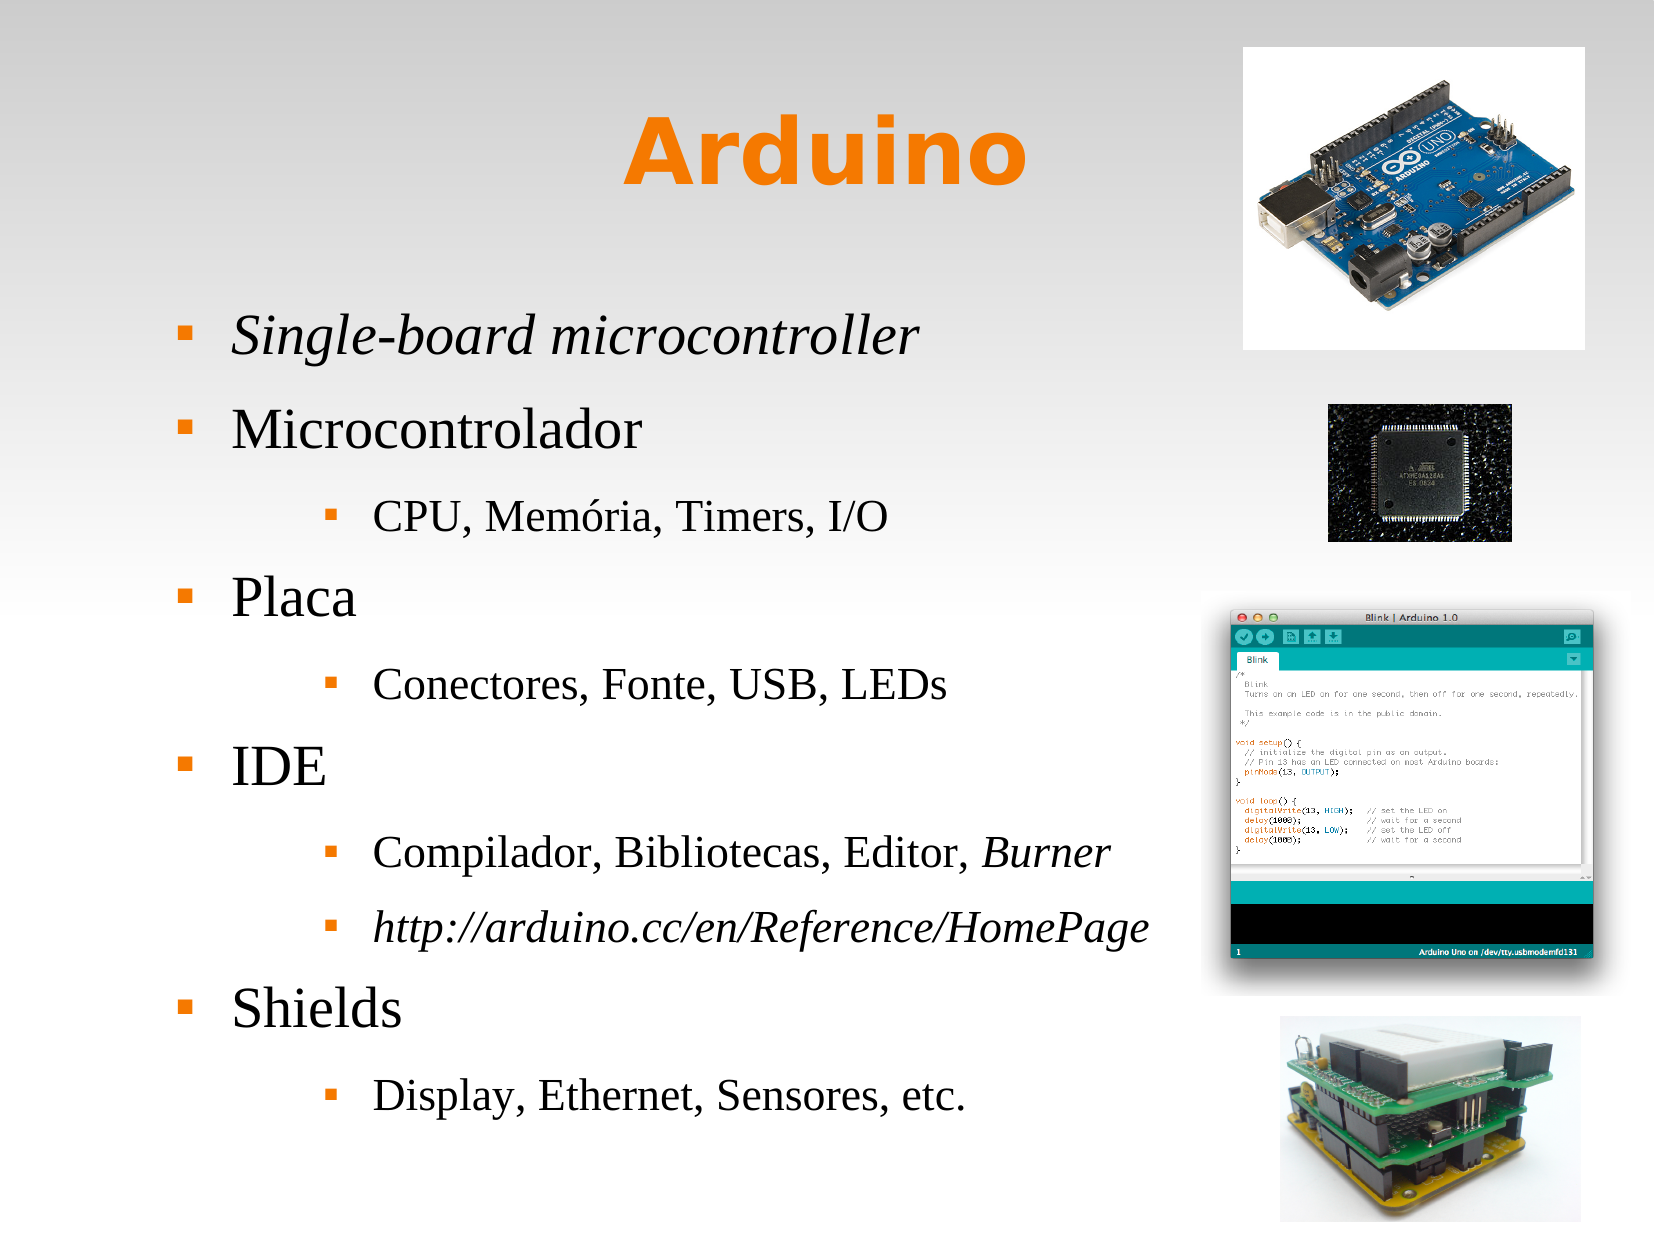

# Arduino
Single-board microcontroller
Microcontrolador
CPU, Memória, Timers, I/O
Placa
Conectores, Fonte, USB, LEDs
IDE
Compilador, Bibliotecas, Editor, Burner
http://arduino.cc/en/Reference/HomePage
Shields
Display, Ethernet, Sensores, etc.